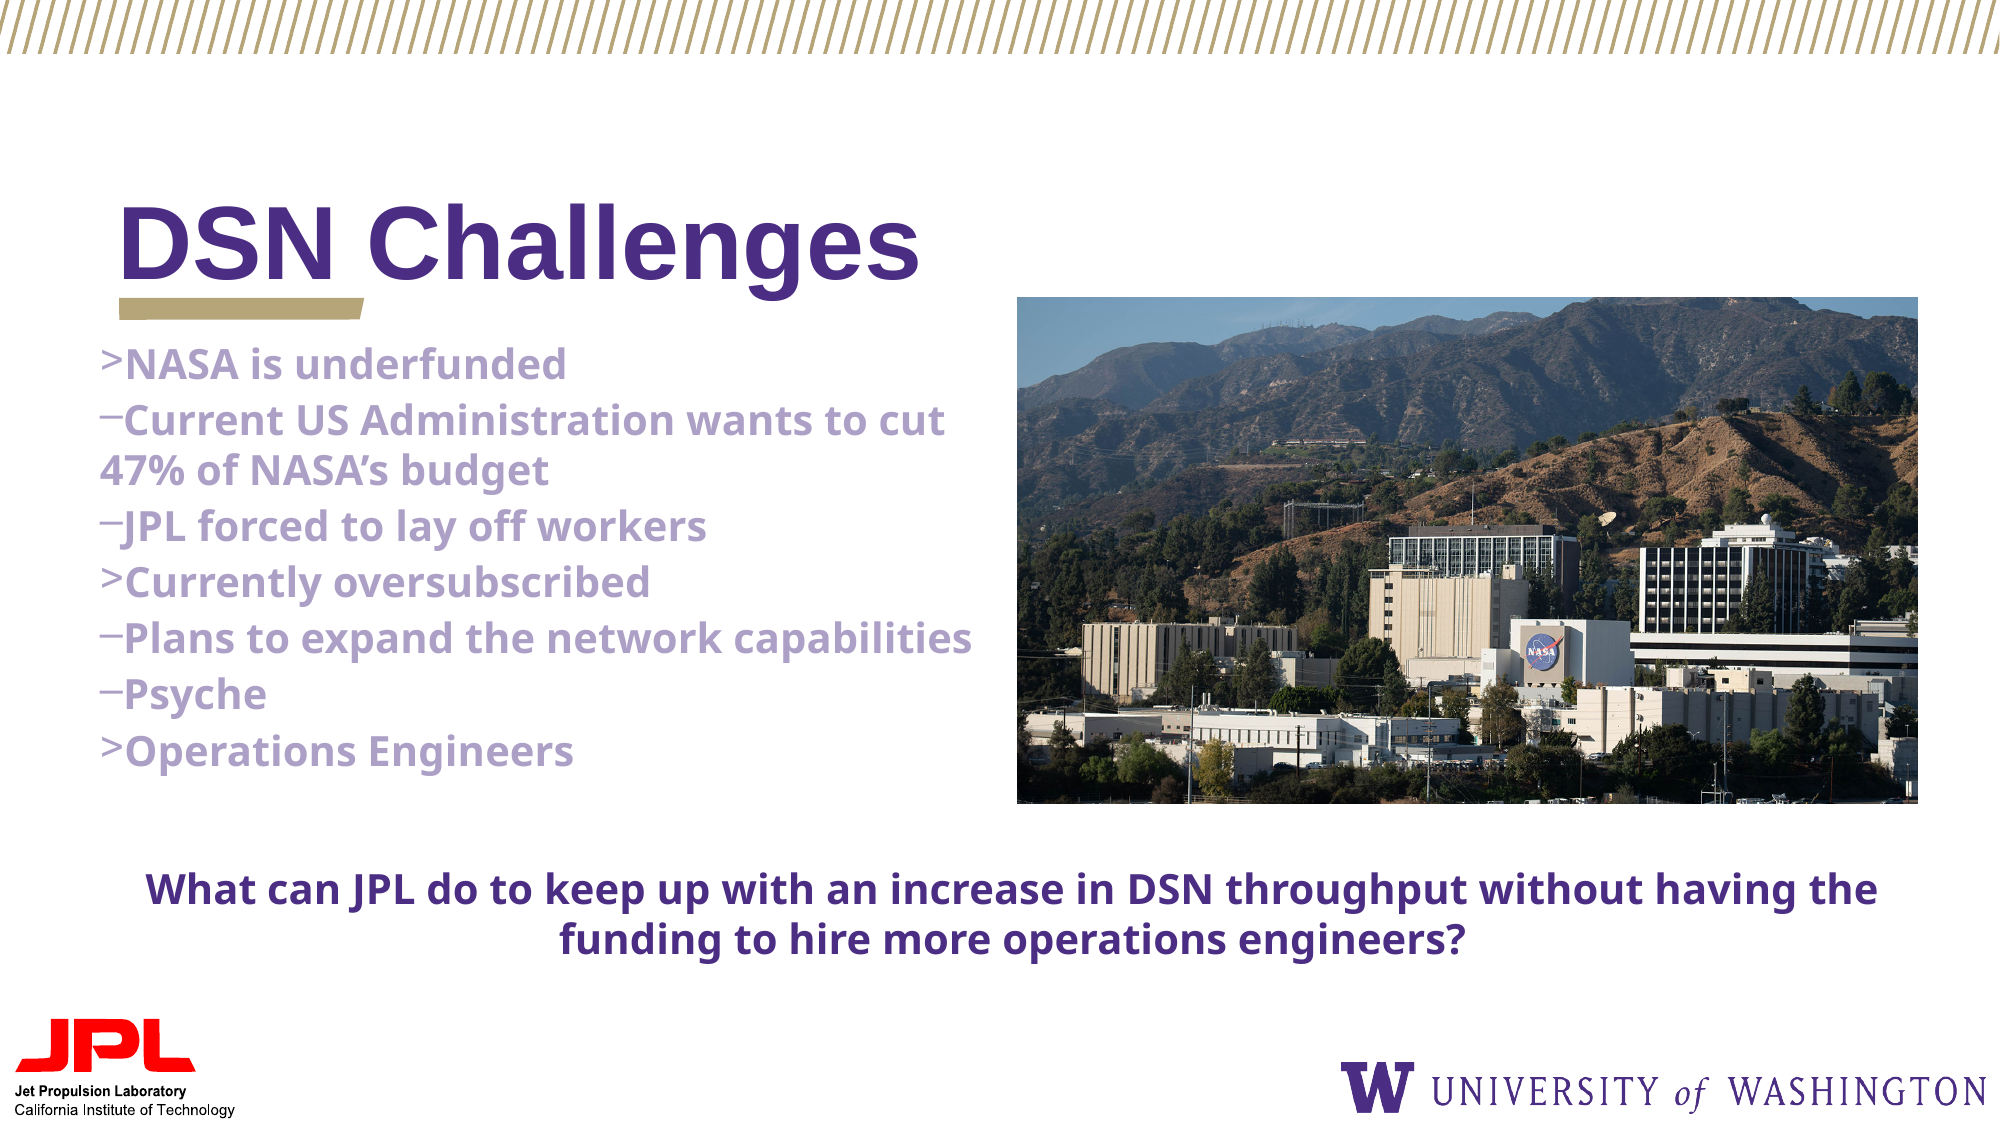

# DSN Challenges
NASA is underfunded
Current US Administration wants to cut 47% of NASA’s budget
JPL forced to lay off workers
Currently oversubscribed
Plans to expand the network capabilities
Psyche
Operations Engineers
What can JPL do to keep up with an increase in DSN throughput without having the funding to hire more operations engineers?